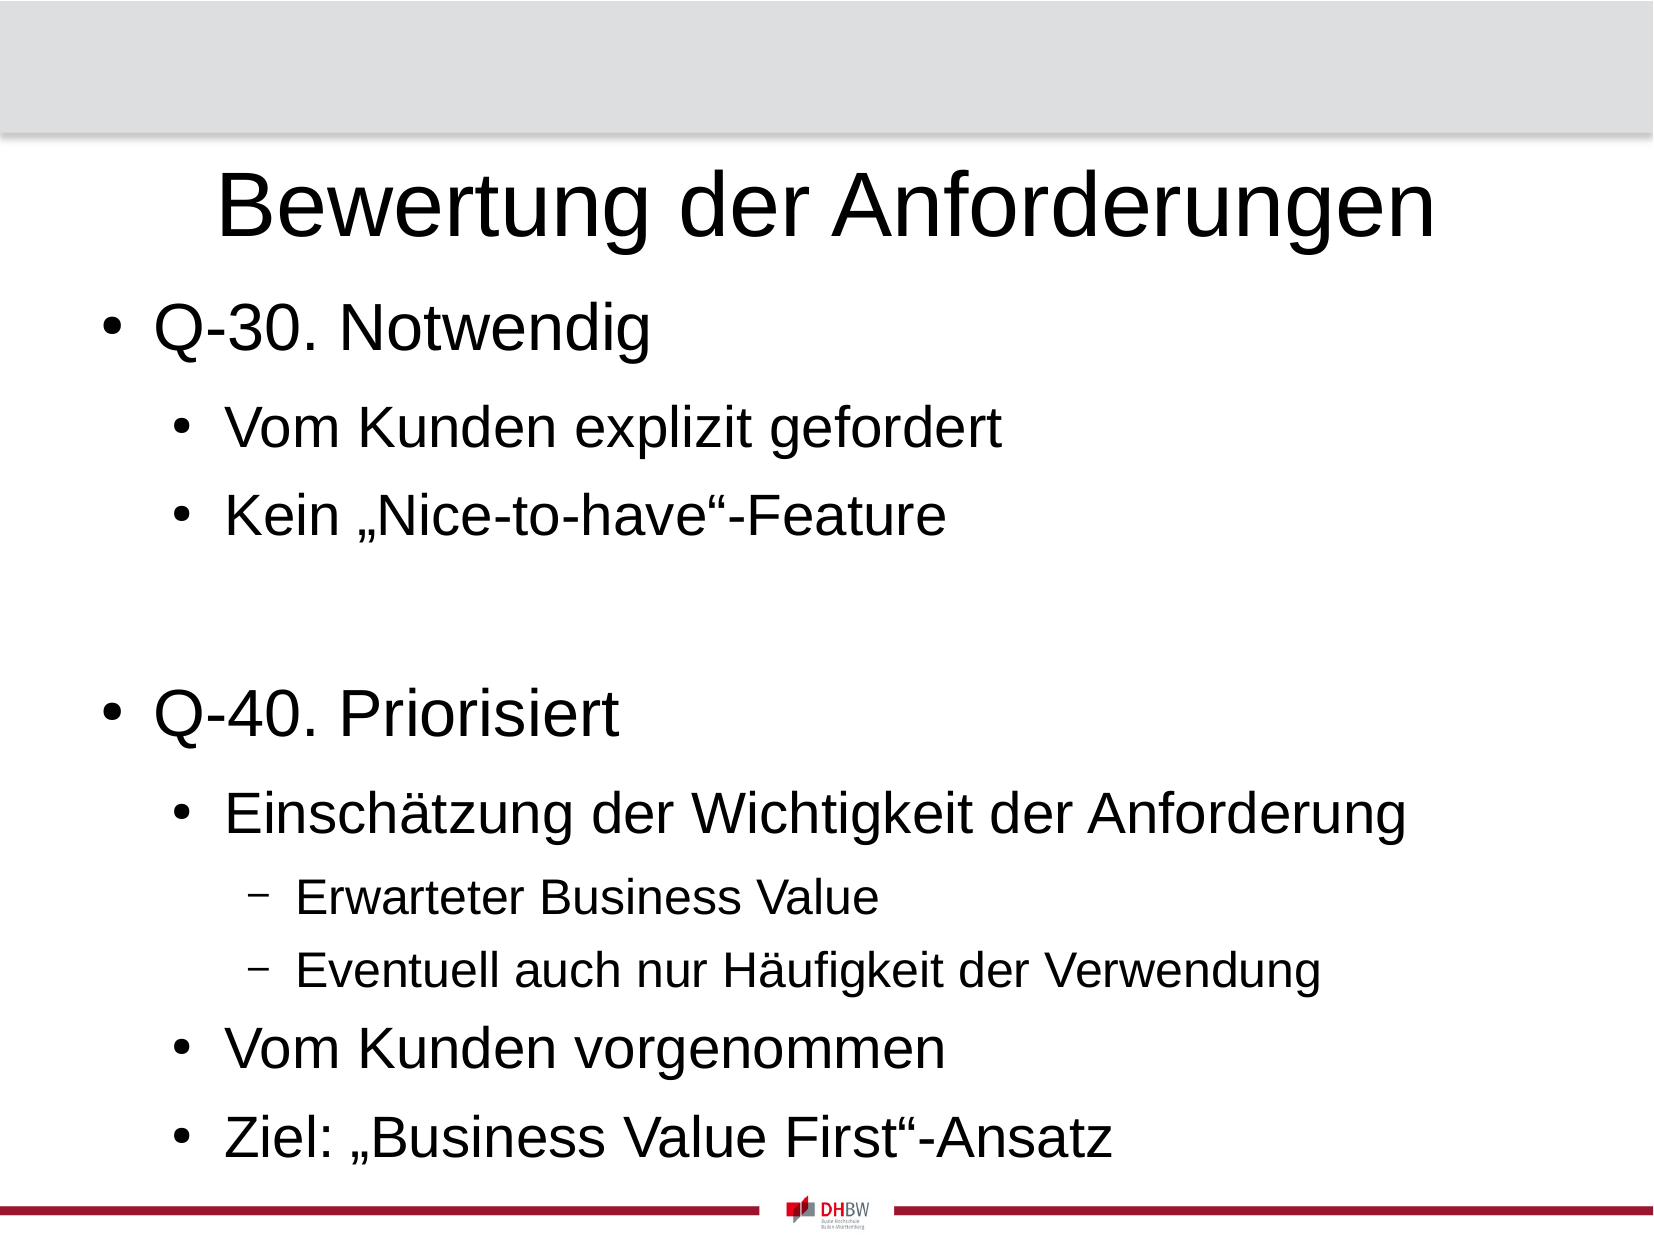

# Bewertung der Anforderungen
Q-30. Notwendig
Vom Kunden explizit gefordert
Kein „Nice-to-have“-Feature
Q-40. Priorisiert
Einschätzung der Wichtigkeit der Anforderung
Erwarteter Business Value
Eventuell auch nur Häufigkeit der Verwendung
Vom Kunden vorgenommen
Ziel: „Business Value First“-Ansatz